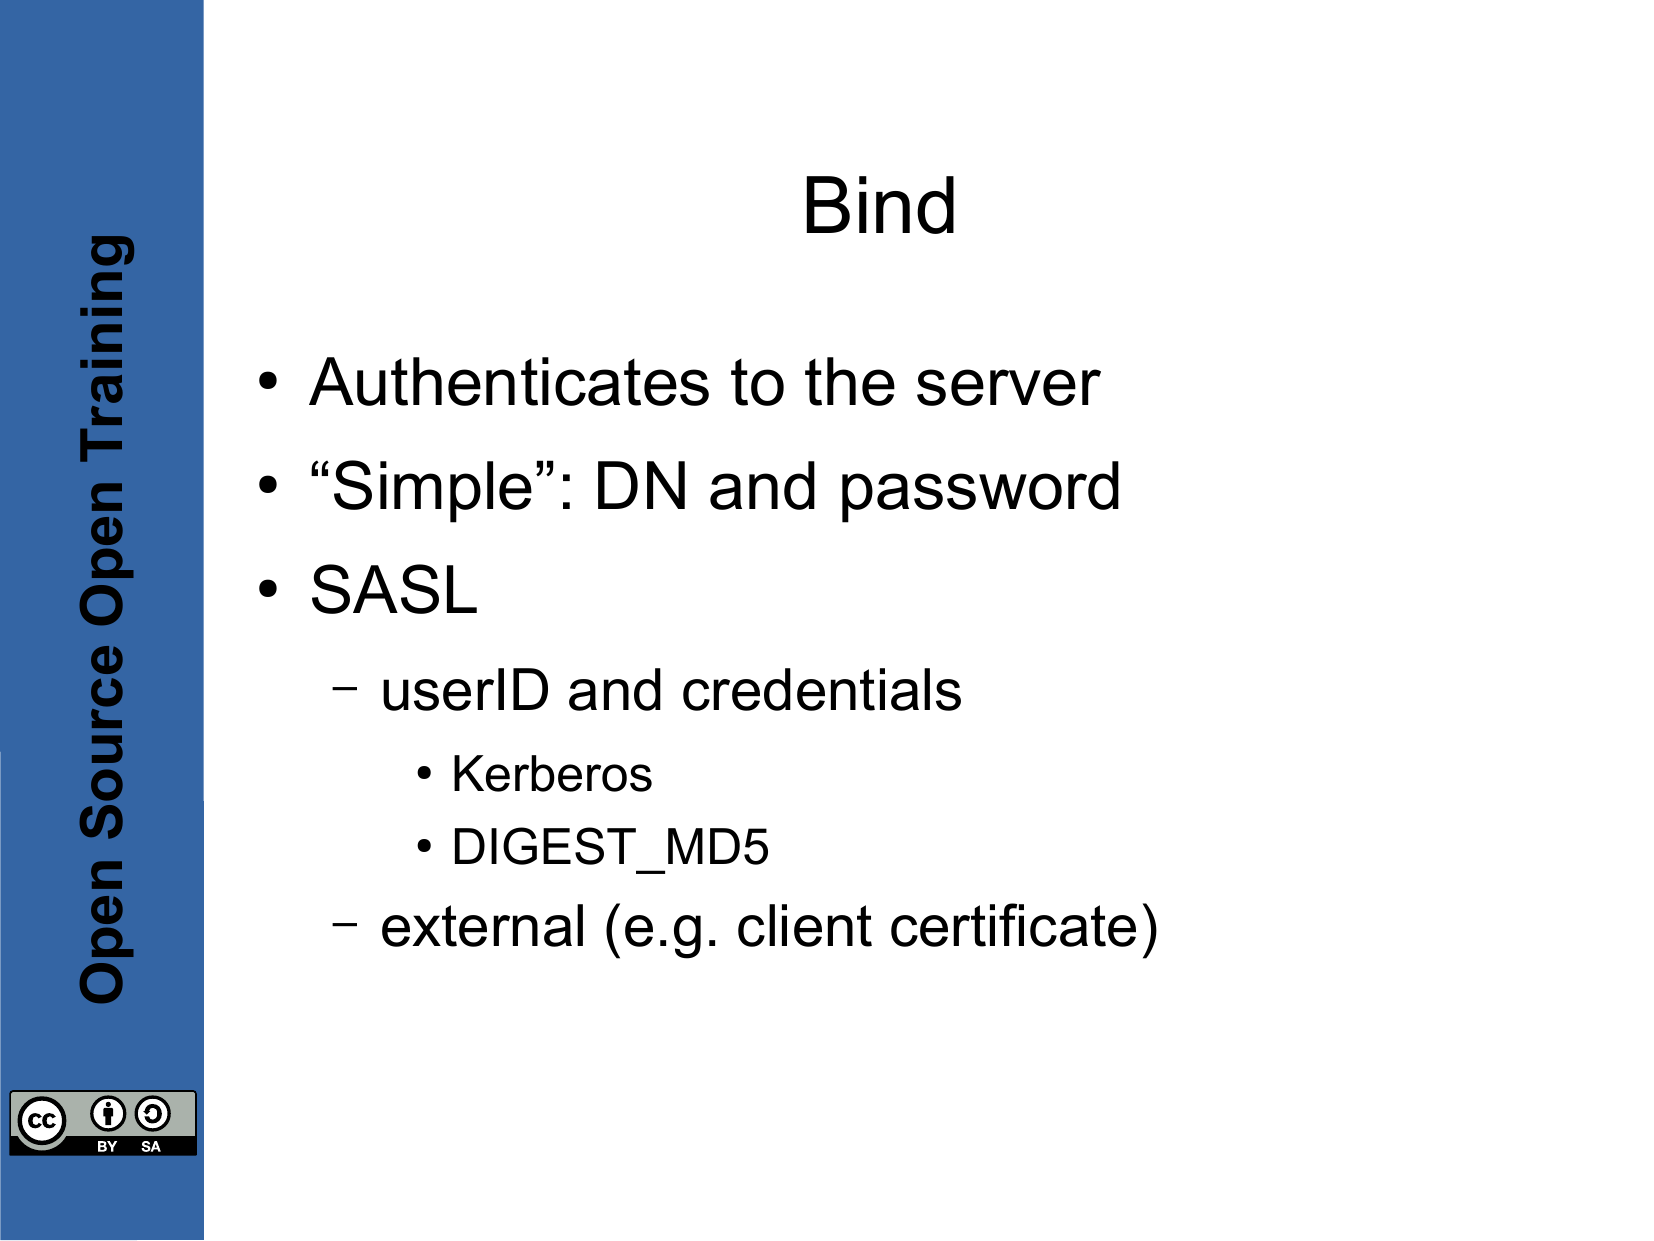

# Bind
Authenticates to the server
“Simple”: DN and password
SASL
userID and credentials
Kerberos
DIGEST_MD5
external (e.g. client certificate)